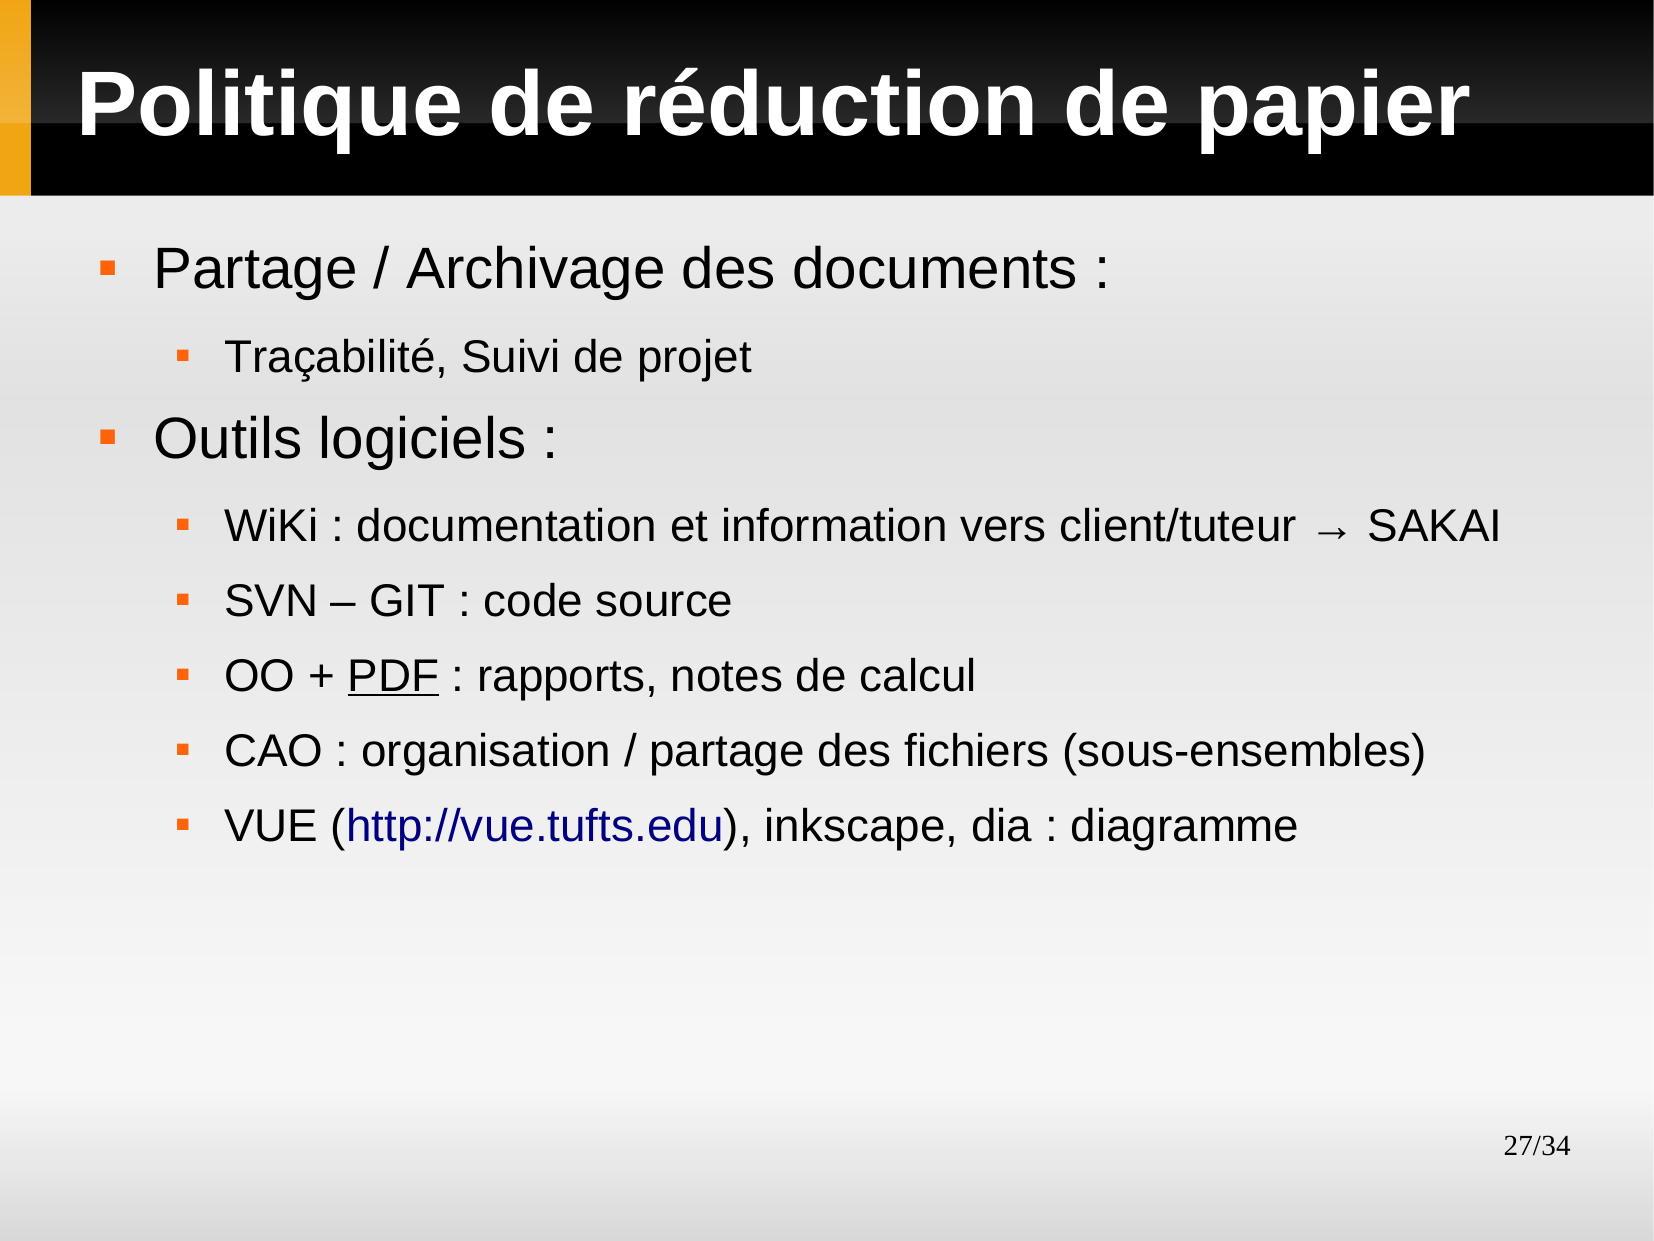

# Politique de réduction de papier
Partage / Archivage des documents :
Traçabilité, Suivi de projet
Outils logiciels :
WiKi : documentation et information vers client/tuteur → SAKAI
SVN – GIT : code source
OO + PDF : rapports, notes de calcul
CAO : organisation / partage des fichiers (sous-ensembles)
VUE (http://vue.tufts.edu), inkscape, dia : diagramme
27